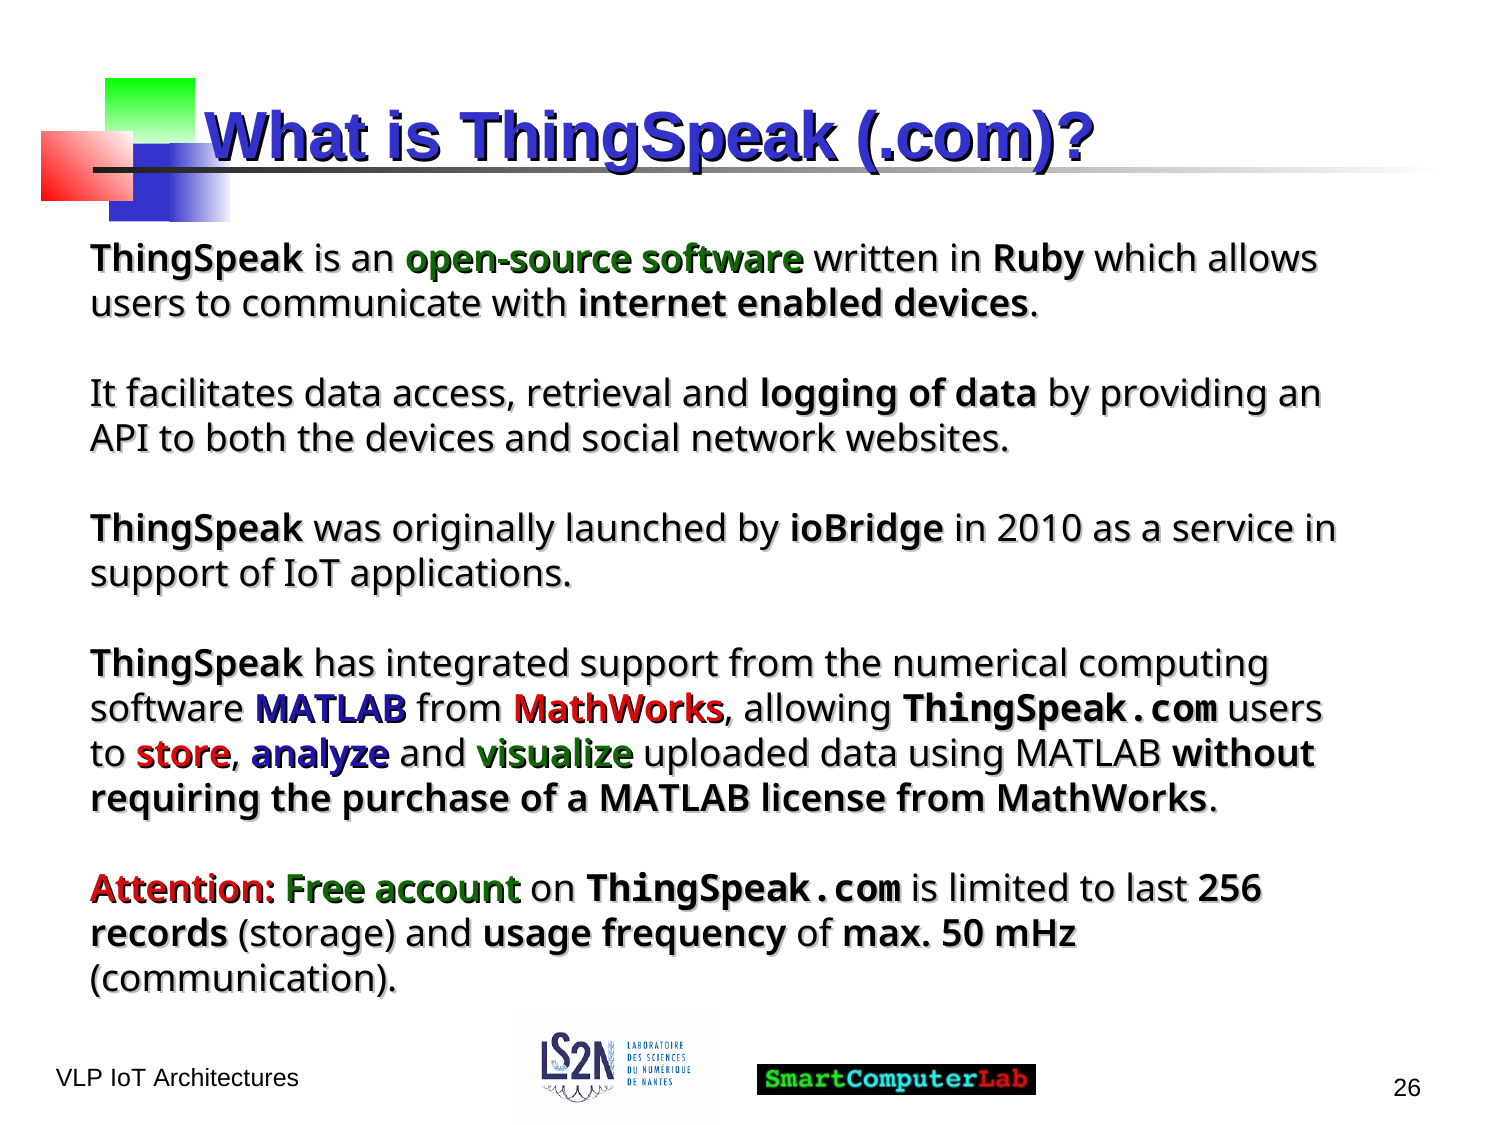

# What is ThingSpeak (.com)?
ThingSpeak is an open-source software written in Ruby which allows users to communicate with internet enabled devices.
It facilitates data access, retrieval and logging of data by providing an API to both the devices and social network websites.
ThingSpeak was originally launched by ioBridge in 2010 as a service in support of IoT applications.
ThingSpeak has integrated support from the numerical computing software MATLAB from MathWorks, allowing ThingSpeak.com users to store, analyze and visualize uploaded data using MATLAB without requiring the purchase of a MATLAB license from MathWorks.
Attention: Free account on ThingSpeak.com is limited to last 256 records (storage) and usage frequency of max. 50 mHz (communication).
26